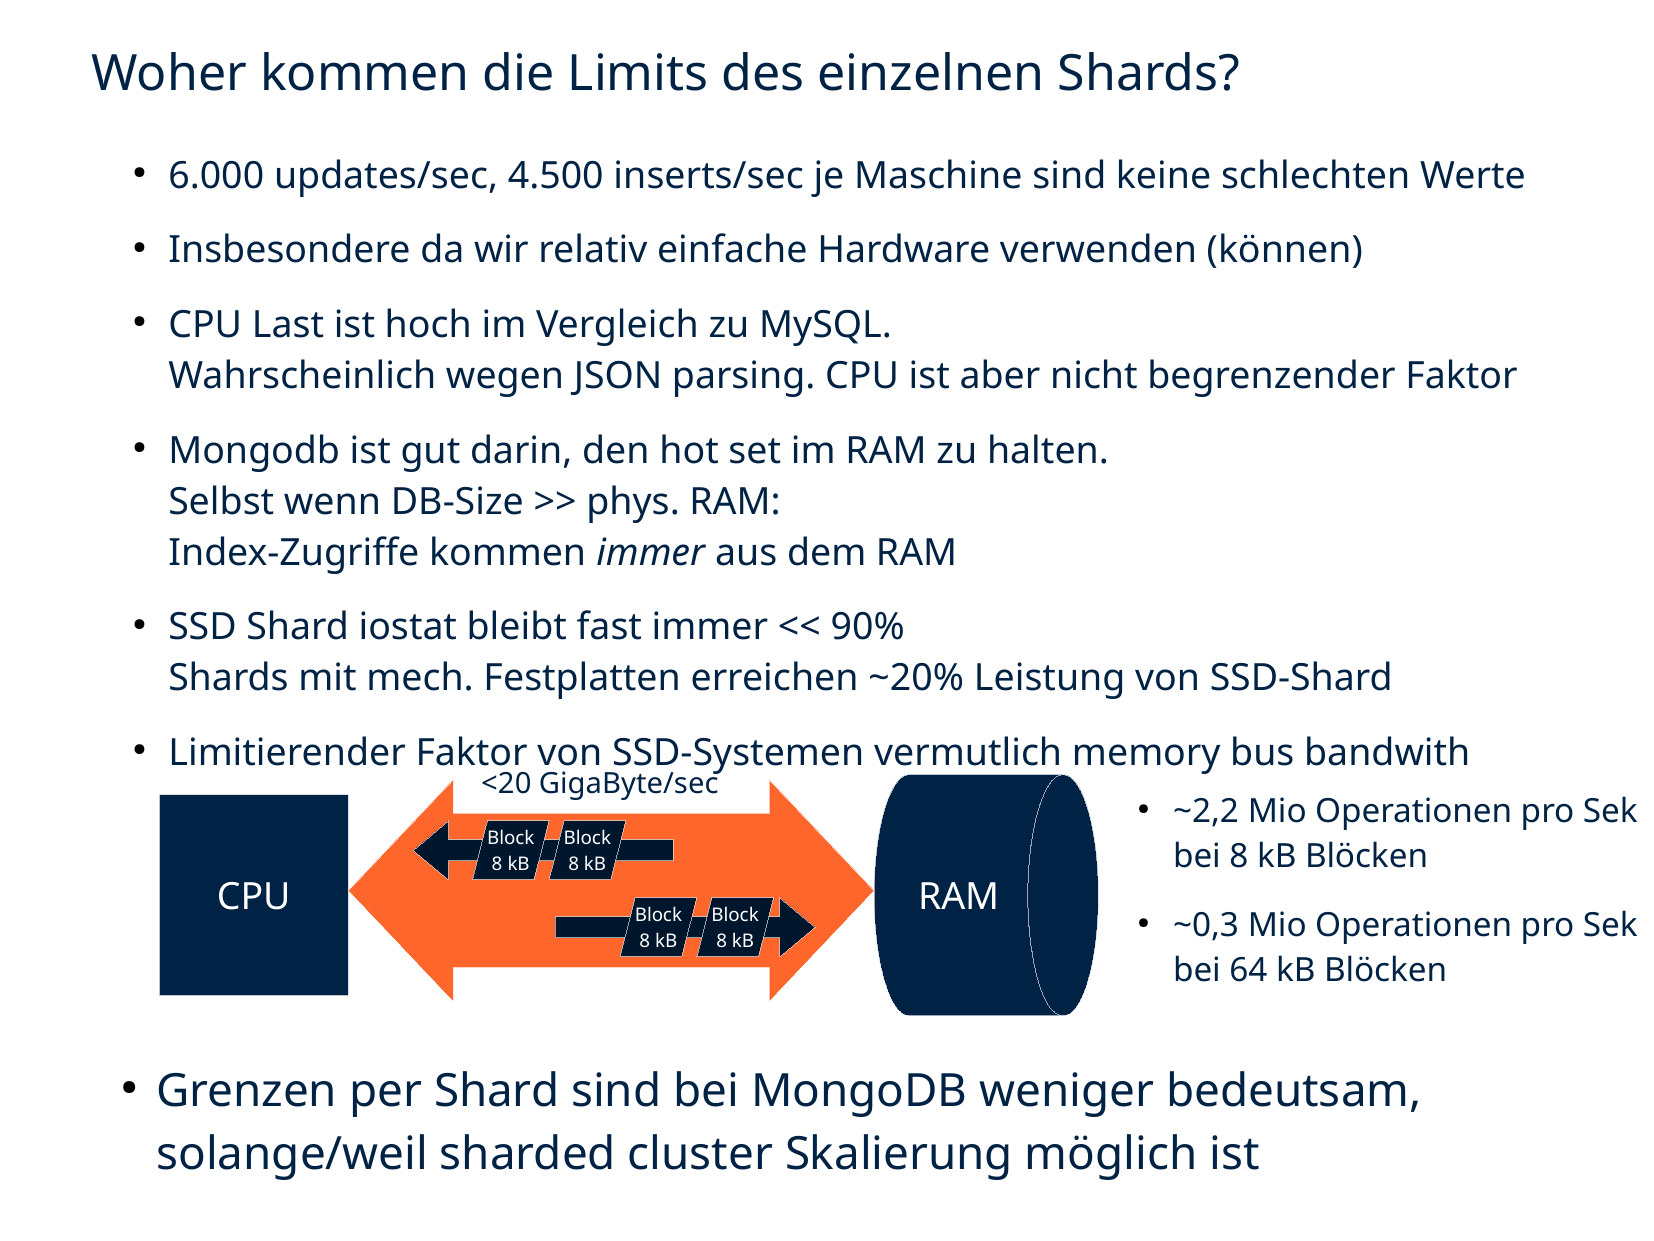

Woher kommen die Limits des einzelnen Shards?
6.000 updates/sec, 4.500 inserts/sec je Maschine sind keine schlechten Werte
Insbesondere da wir relativ einfache Hardware verwenden (können)
CPU Last ist hoch im Vergleich zu MySQL.
Wahrscheinlich wegen JSON parsing. CPU ist aber nicht begrenzender Faktor
Mongodb ist gut darin, den hot set im RAM zu halten.
Selbst wenn DB-Size >> phys. RAM:
Index-Zugriffe kommen immer aus dem RAM
SSD Shard iostat bleibt fast immer << 90%
Shards mit mech. Festplatten erreichen ~20% Leistung von SSD-Shard
Limitierender Faktor von SSD-Systemen vermutlich memory bus bandwith
<20 GigaByte/sec
RAM
~2,2 Mio Operationen pro Sek
bei 8 kB Blöcken
~0,3 Mio Operationen pro Sek
bei 64 kB Blöcken
CPU
Block
8 kB
Block
8 kB
Block
8 kB
Block
8 kB
Grenzen per Shard sind bei MongoDB weniger bedeutsam,
solange/weil sharded cluster Skalierung möglich ist